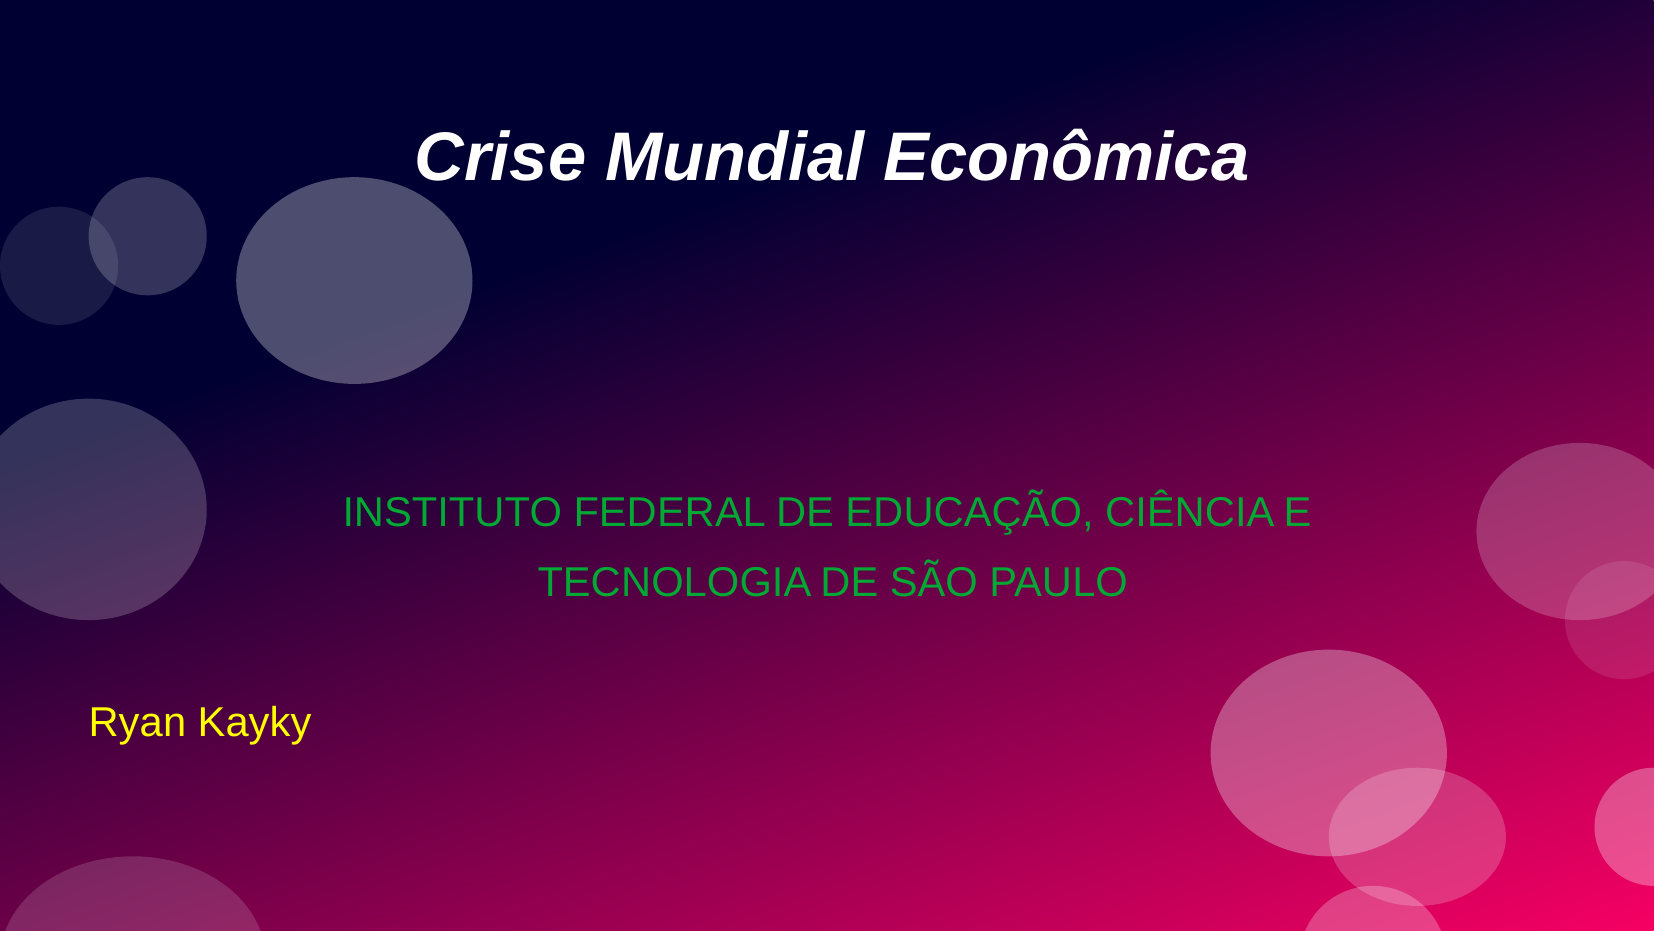

# Crise Mundial Econômica
INSTITUTO FEDERAL DE EDUCAÇÃO, CIÊNCIA E
TECNOLOGIA DE SÃO PAULO
Ryan Kayky